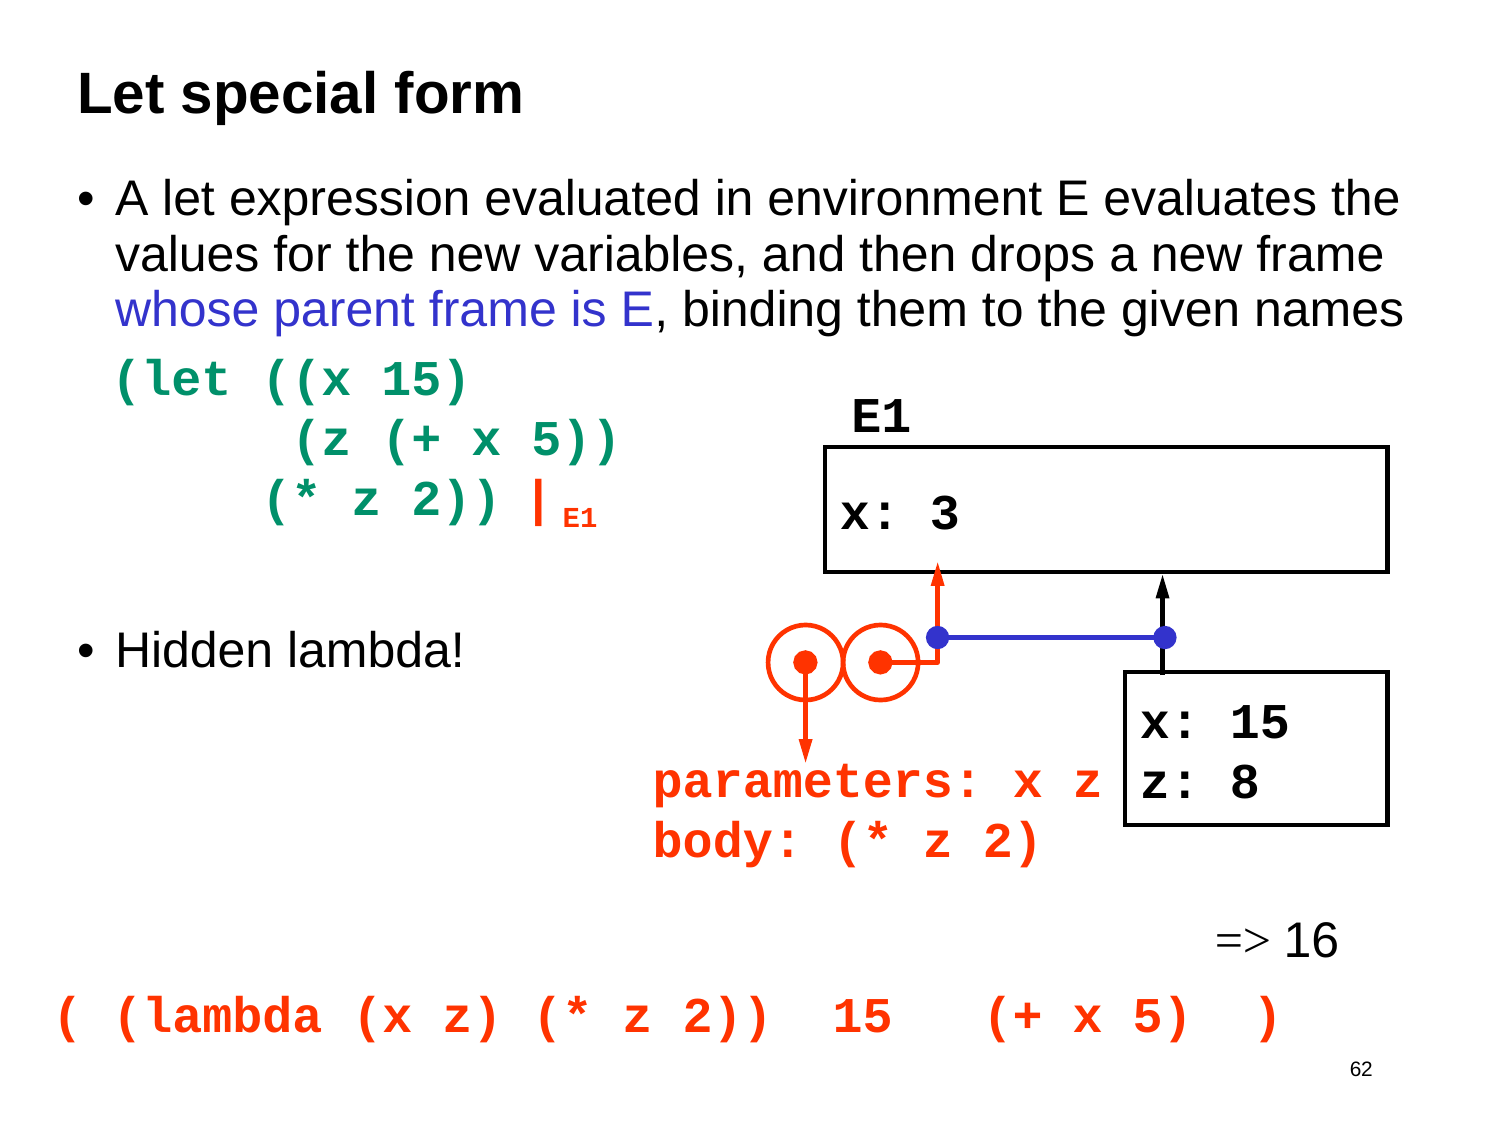

# Let special form
A let expression evaluated in environment E evaluates the values for the new variables, and then drops a new frame whose parent frame is E, binding them to the given names
Hidden lambda!
(let ((x 15)
	 (z (+ x 5))
	(* z 2)) | E1
E1
x: 3
parameters: x z
body: (* z 2)
x: 15
z: 8
=> 16
( (lambda (x z) (* z 2)) 15 (+ x 5) )
62